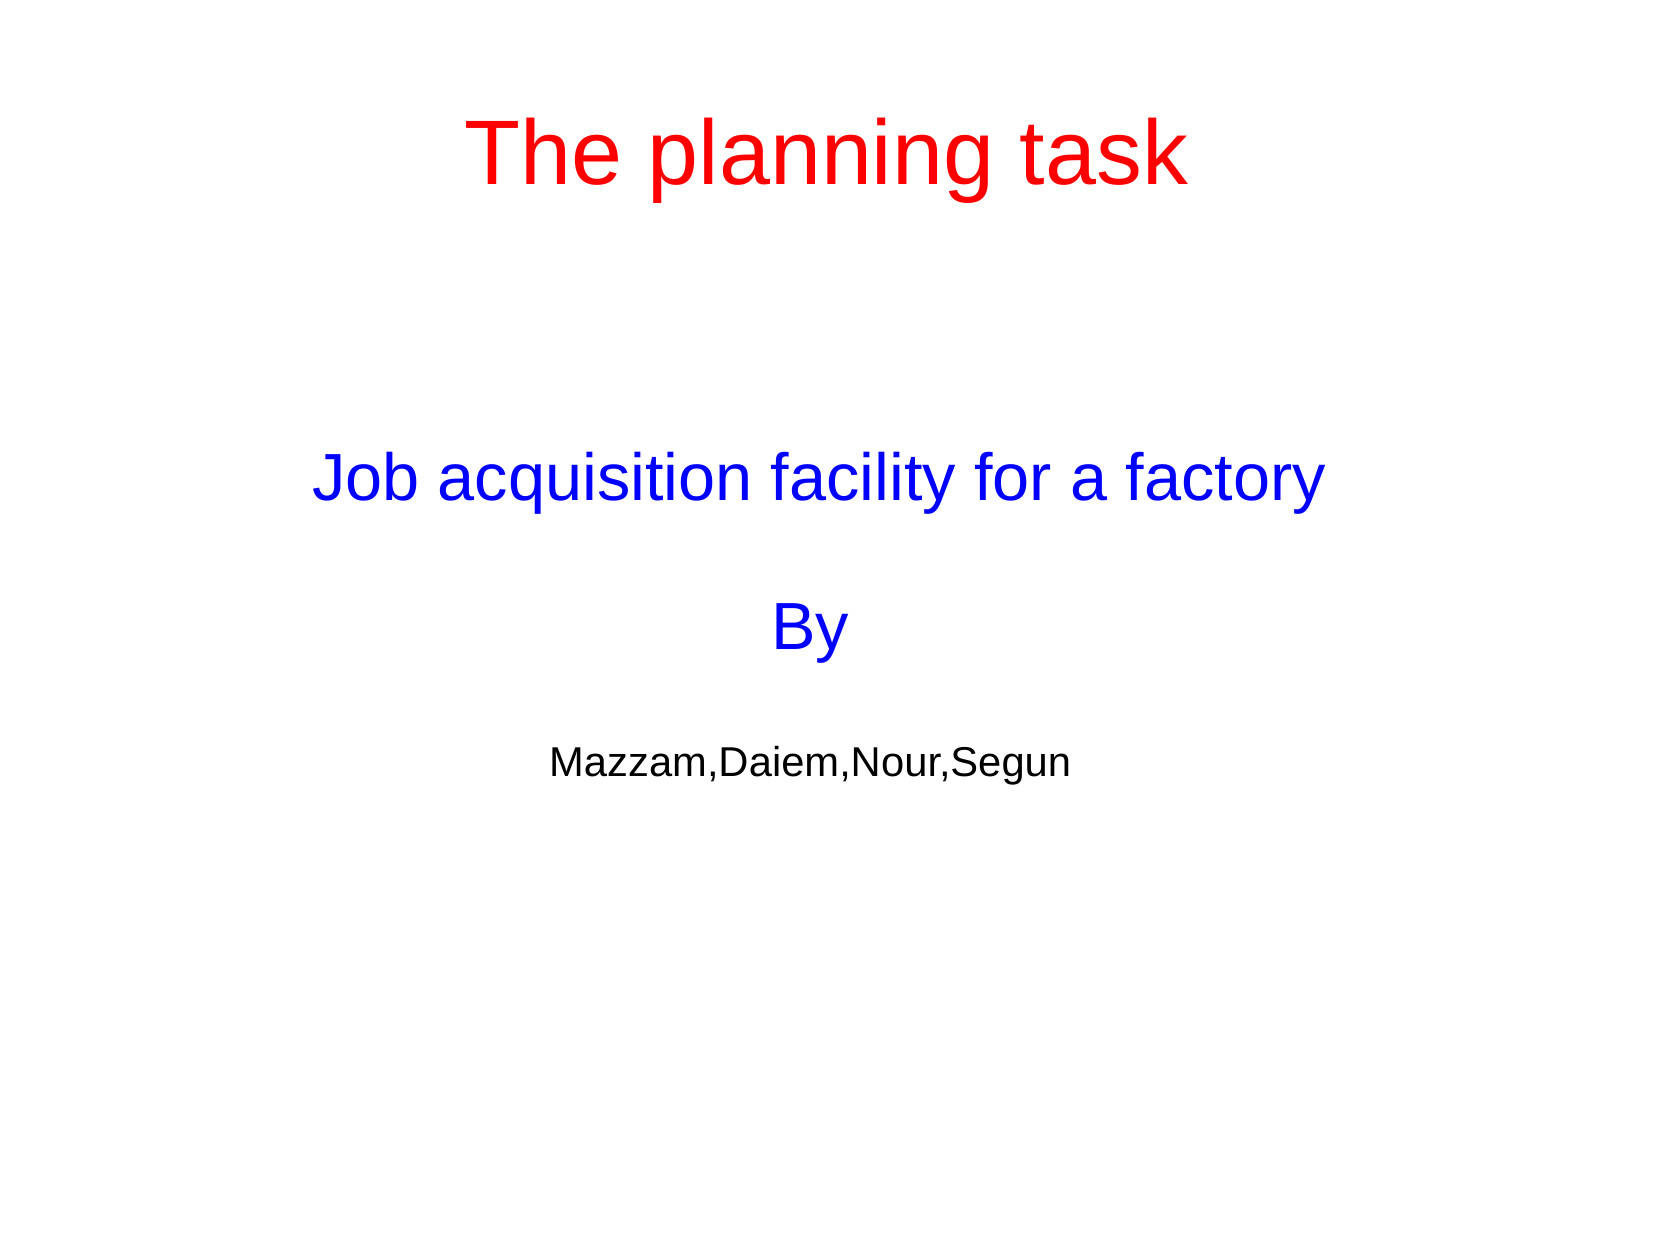

# The planning task
 Job acquisition facility for a factory
By
Mazzam,Daiem,Nour,Segun